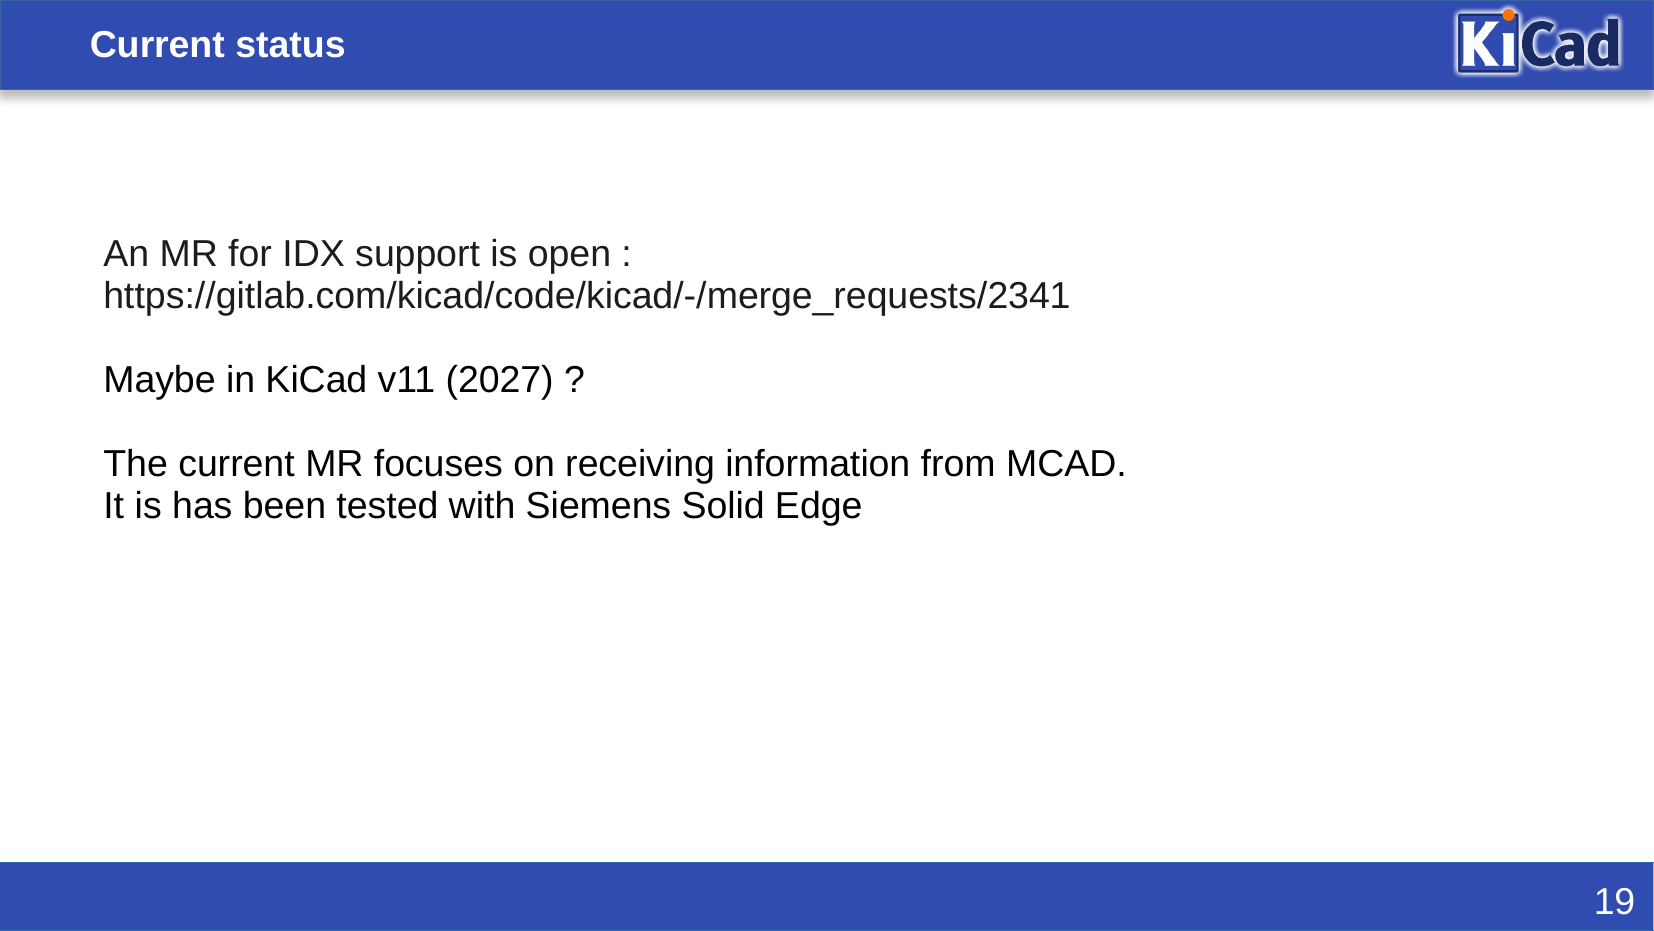

Current status
An MR for IDX support is open :
https://gitlab.com/kicad/code/kicad/-/merge_requests/2341
Maybe in KiCad v11 (2027) ?
The current MR focuses on receiving information from MCAD.
It is has been tested with Siemens Solid Edge